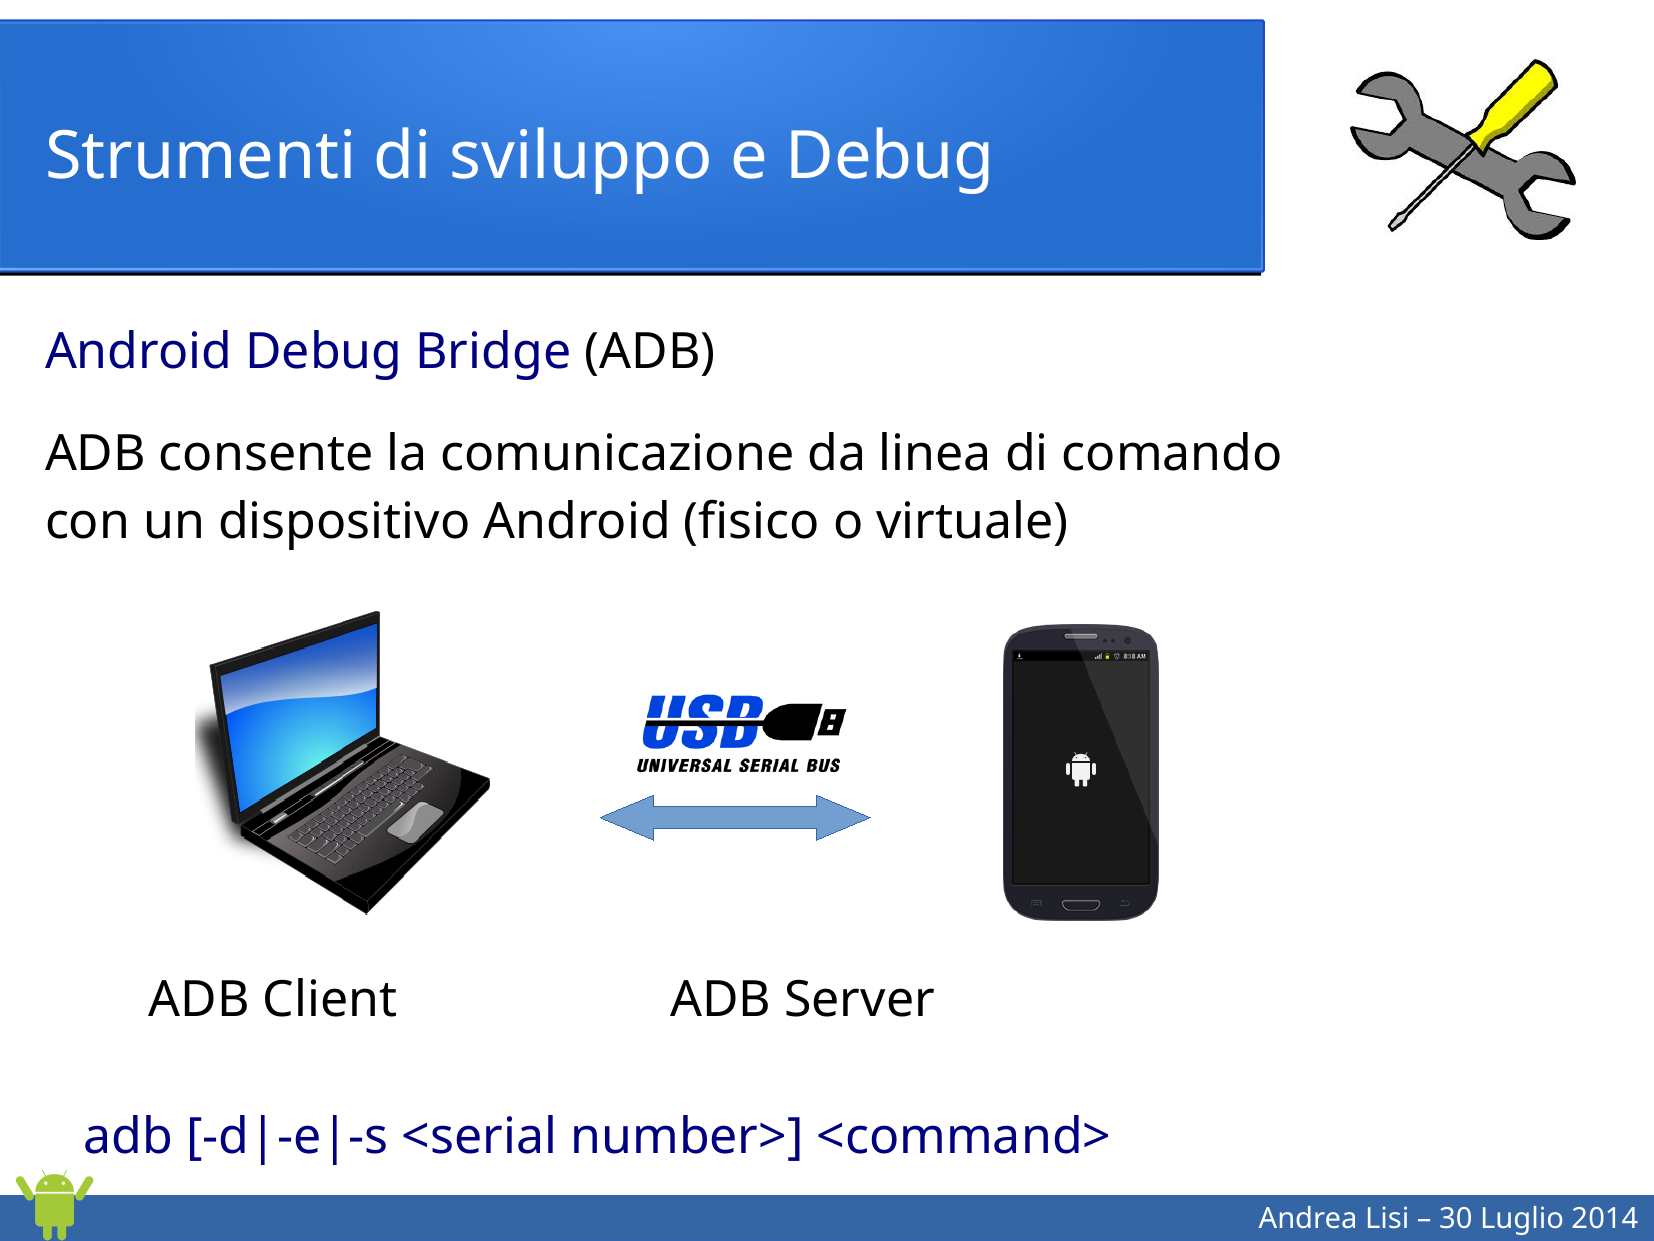

# Strumenti di sviluppo e Debug
Android Debug Bridge (ADB)
ADB consente la comunicazione da linea di comando
con un dispositivo Android (fisico o virtuale)
 ADB Client ADB Server
 adb [-d|-e|-s <serial number>] <command>
Andrea Lisi – 30 Luglio 2014